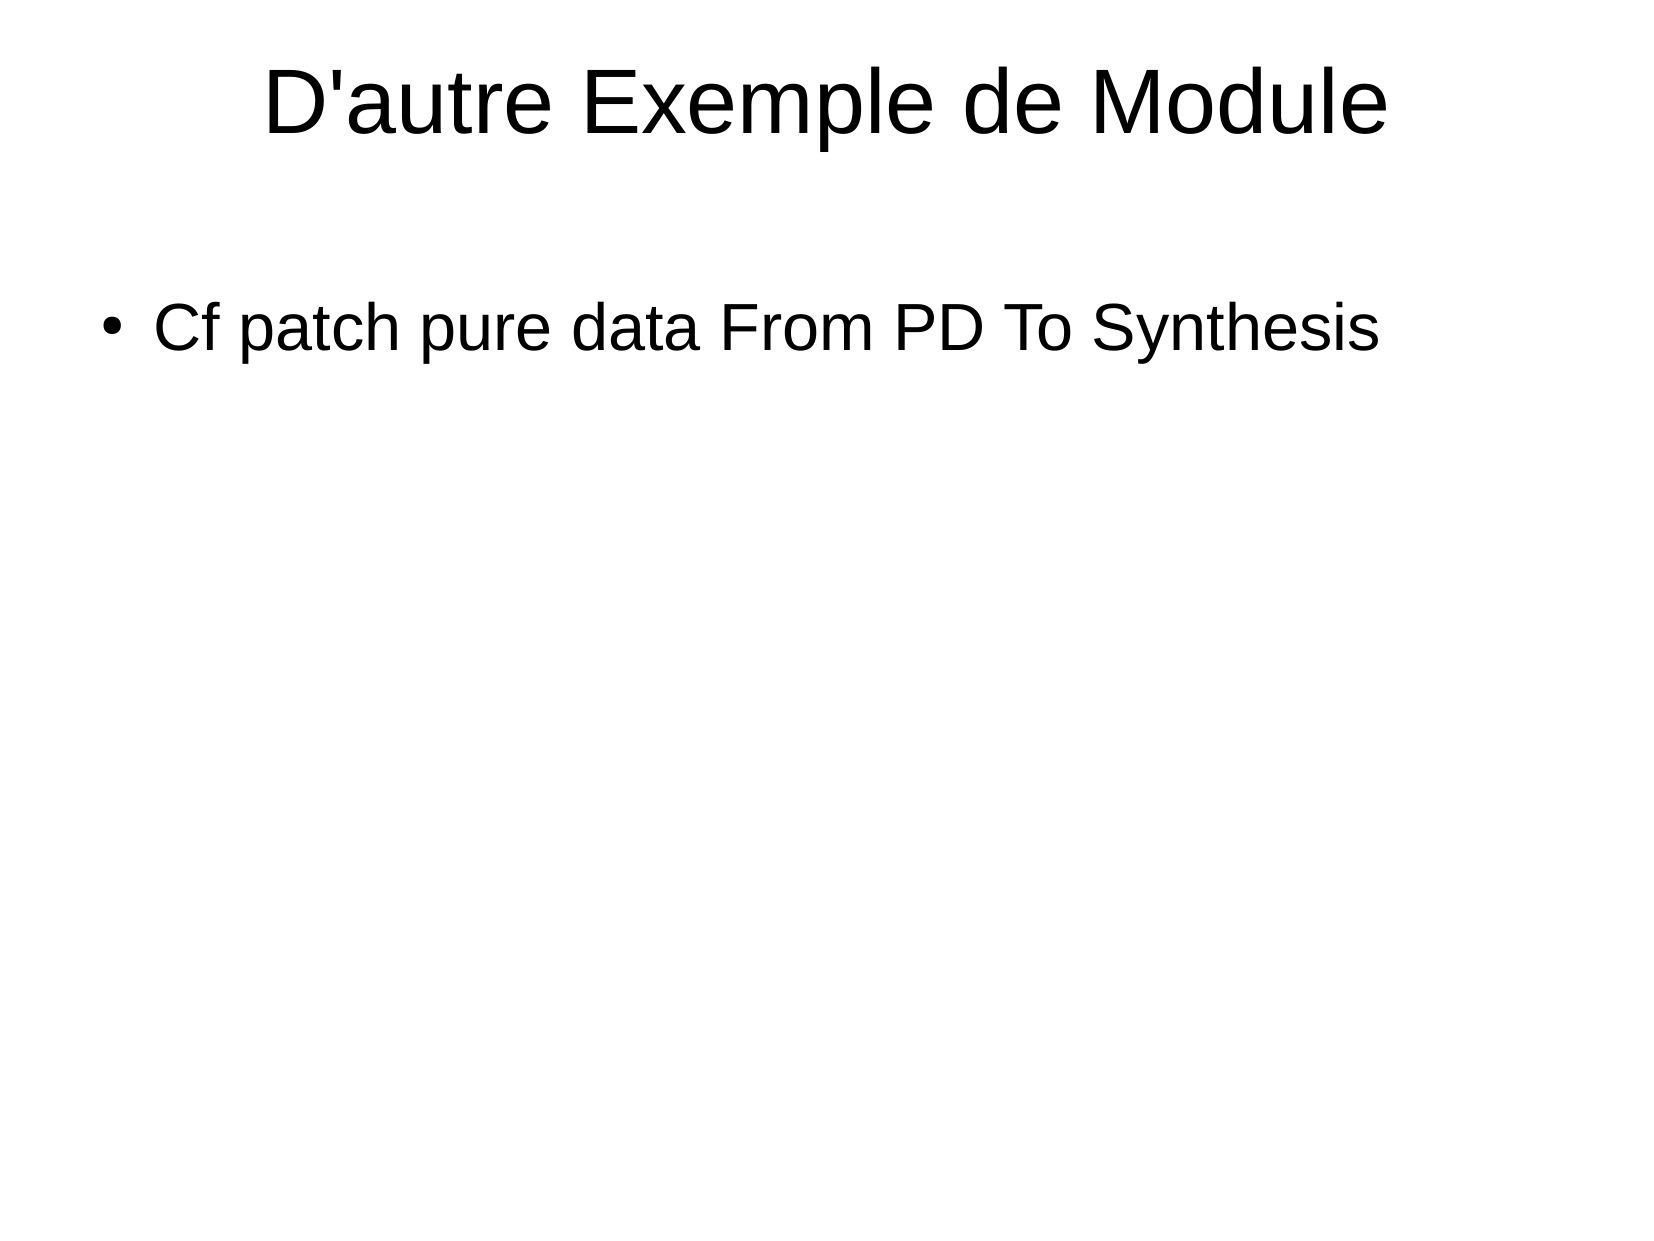

# D'autre Exemple de Module
Cf patch pure data From PD To Synthesis